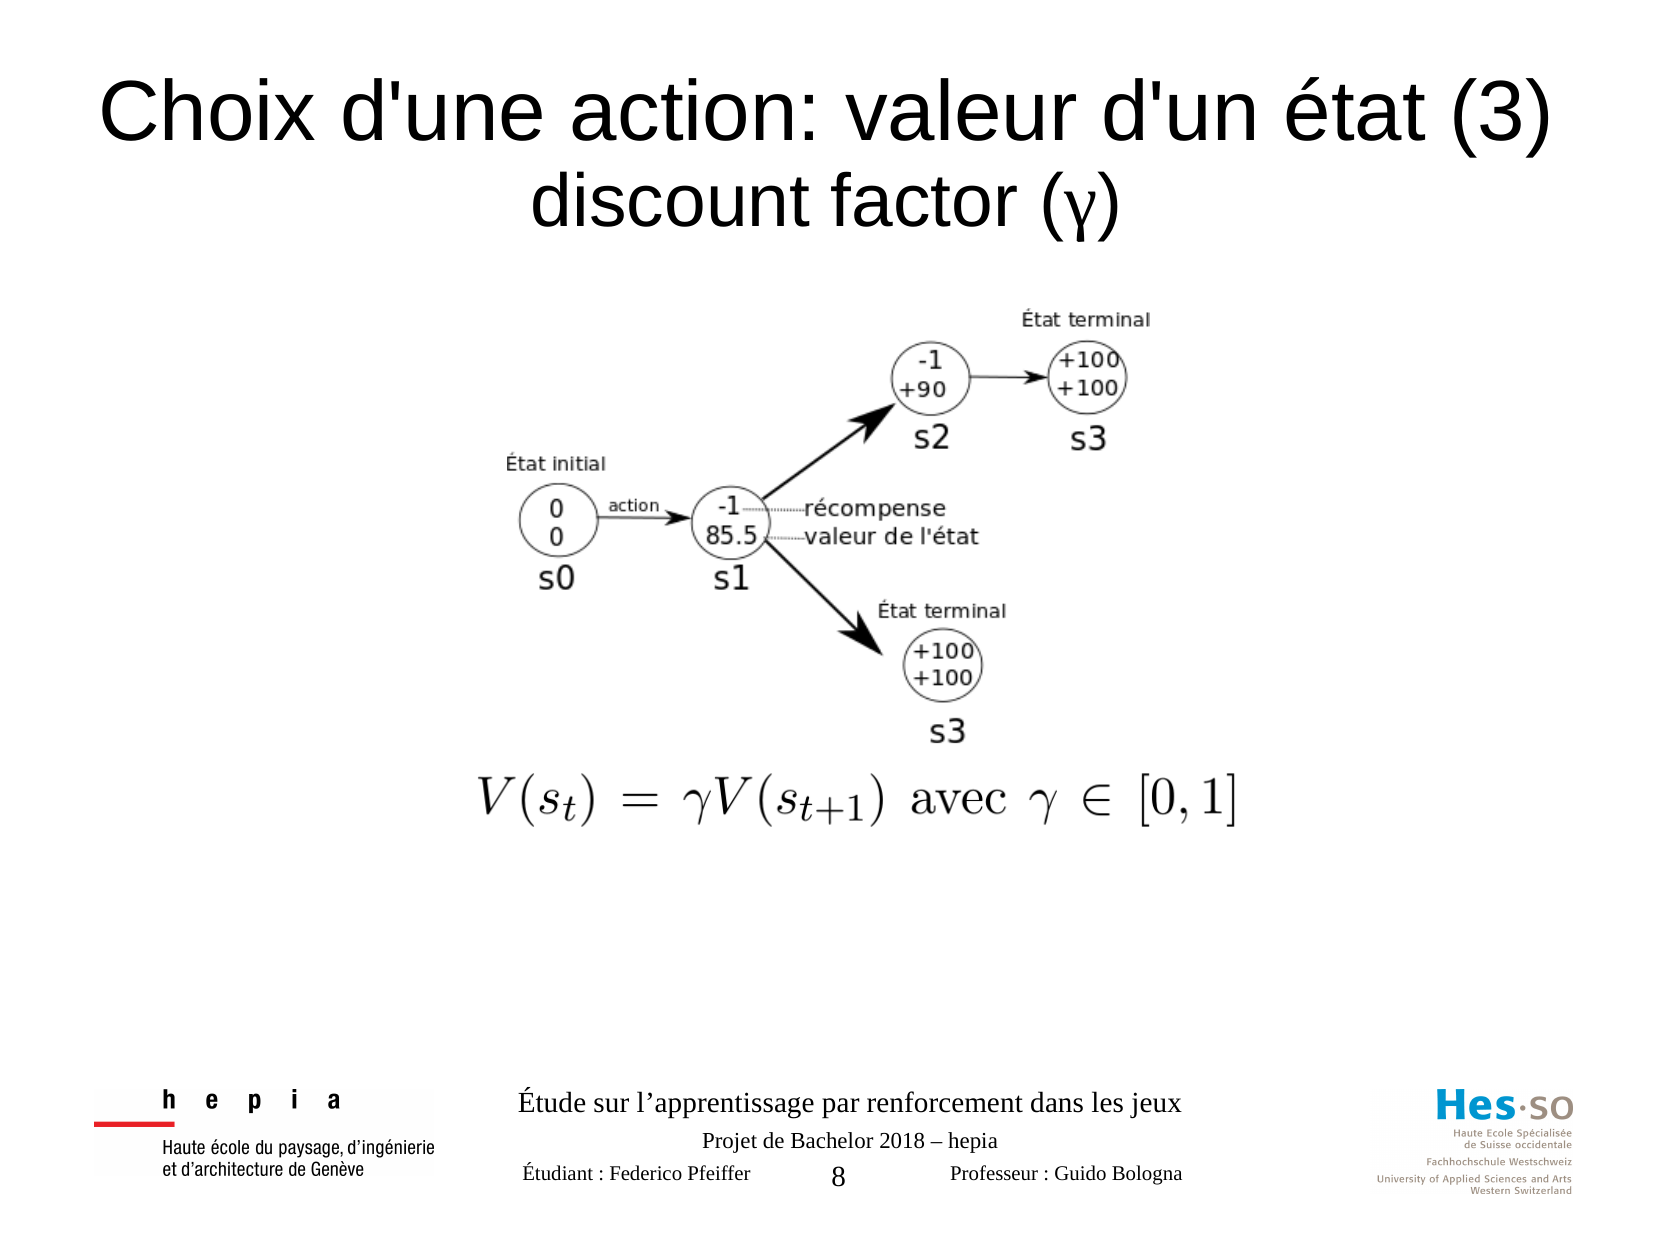

# Choix d'une action: valeur d'un état (3) discount factor (γ)
8